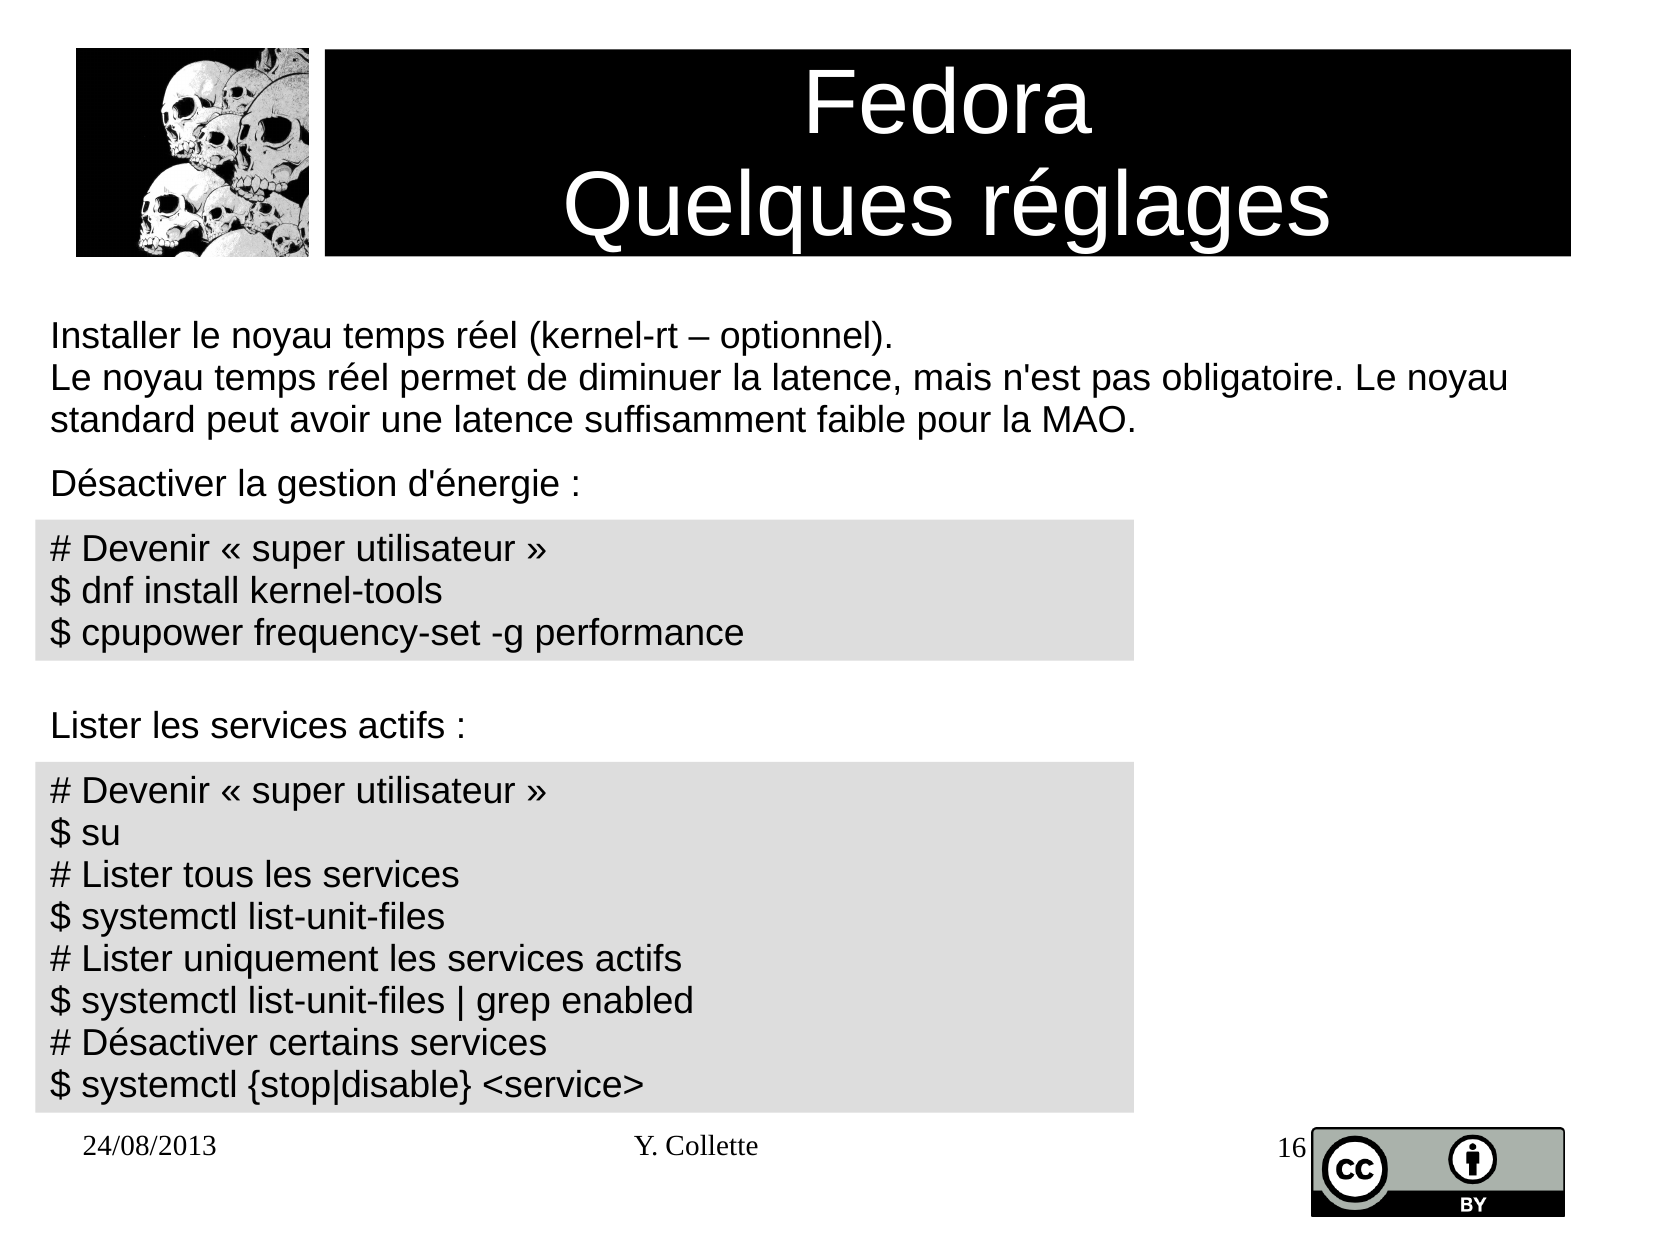

# Fedora Quelques réglages
Installer le noyau temps réel (kernel-rt – optionnel).
Le noyau temps réel permet de diminuer la latence, mais n'est pas obligatoire. Le noyau standard peut avoir une latence suffisamment faible pour la MAO.
Désactiver la gestion d'énergie :
# Devenir « super utilisateur »
$ dnf install kernel-tools
$ cpupower frequency-set -g performance
Lister les services actifs :
# Devenir « super utilisateur »
$ su
# Lister tous les services
$ systemctl list-unit-files
# Lister uniquement les services actifs
$ systemctl list-unit-files | grep enabled
# Désactiver certains services
$ systemctl {stop|disable} <service>
Y. Collette
16